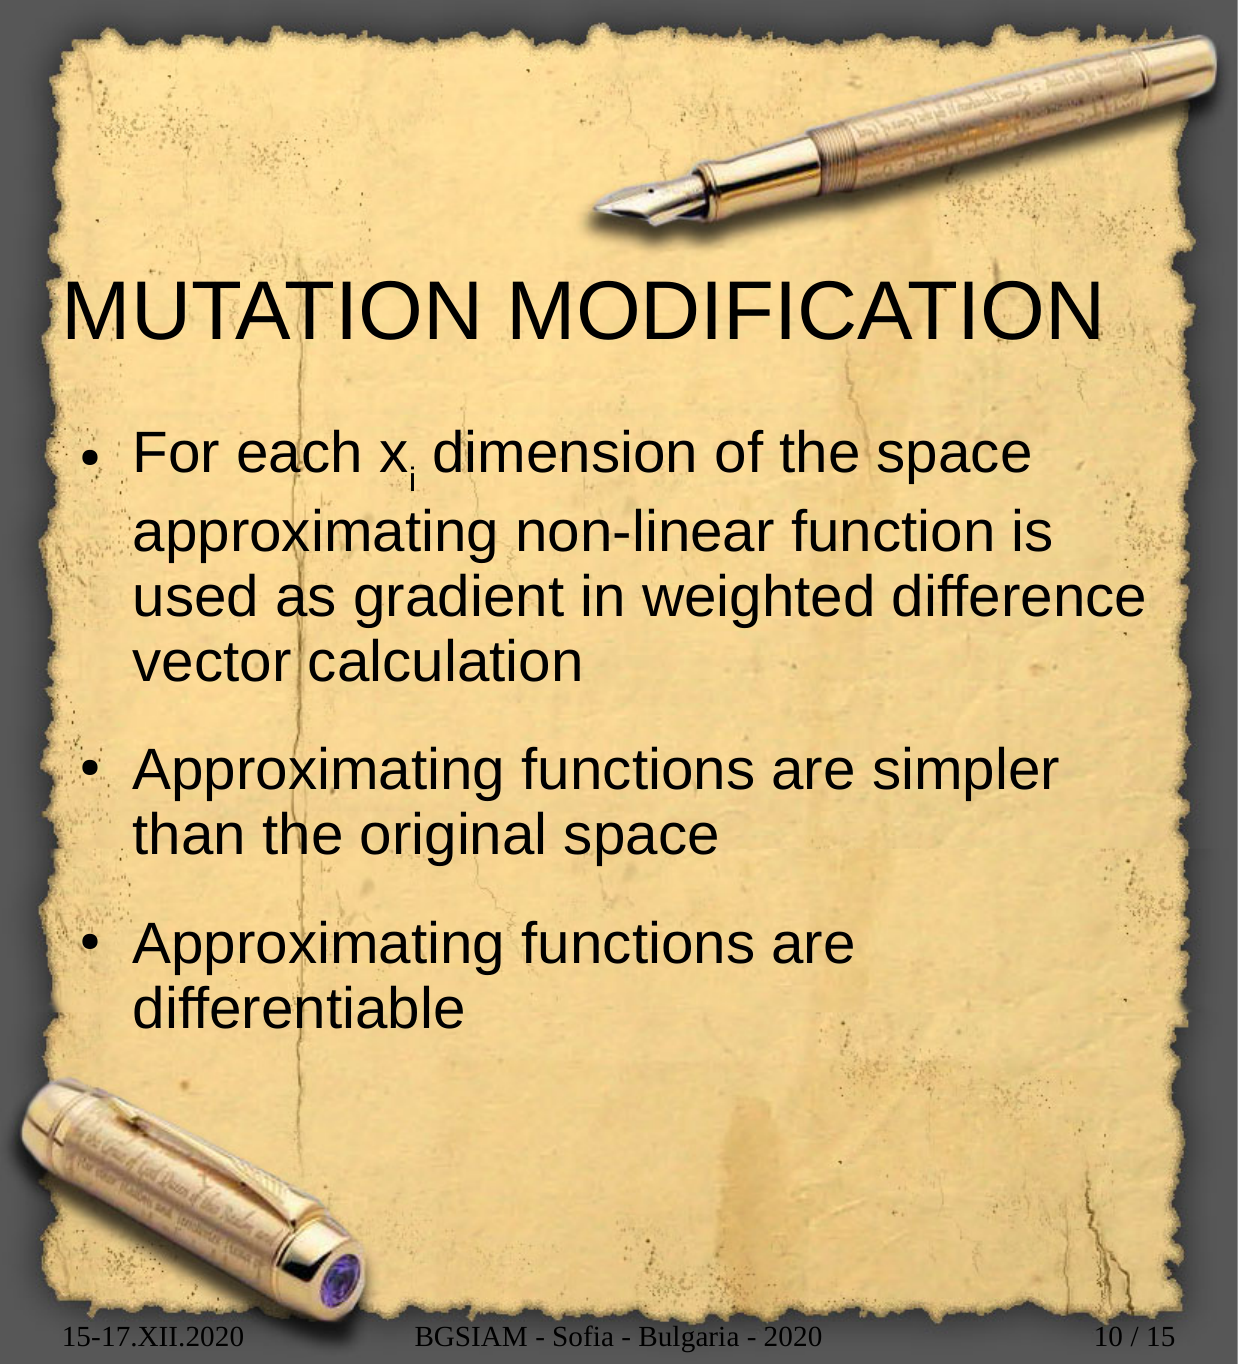

# Mutation modification
For each xi dimension of the space approximating non-linear function is used as gradient in weighted difference vector calculation
Approximating functions are simpler than the original space
Approximating functions are differentiable
15-17.XII.2020
BGSIAM - Sofia - Bulgaria - 2020
10